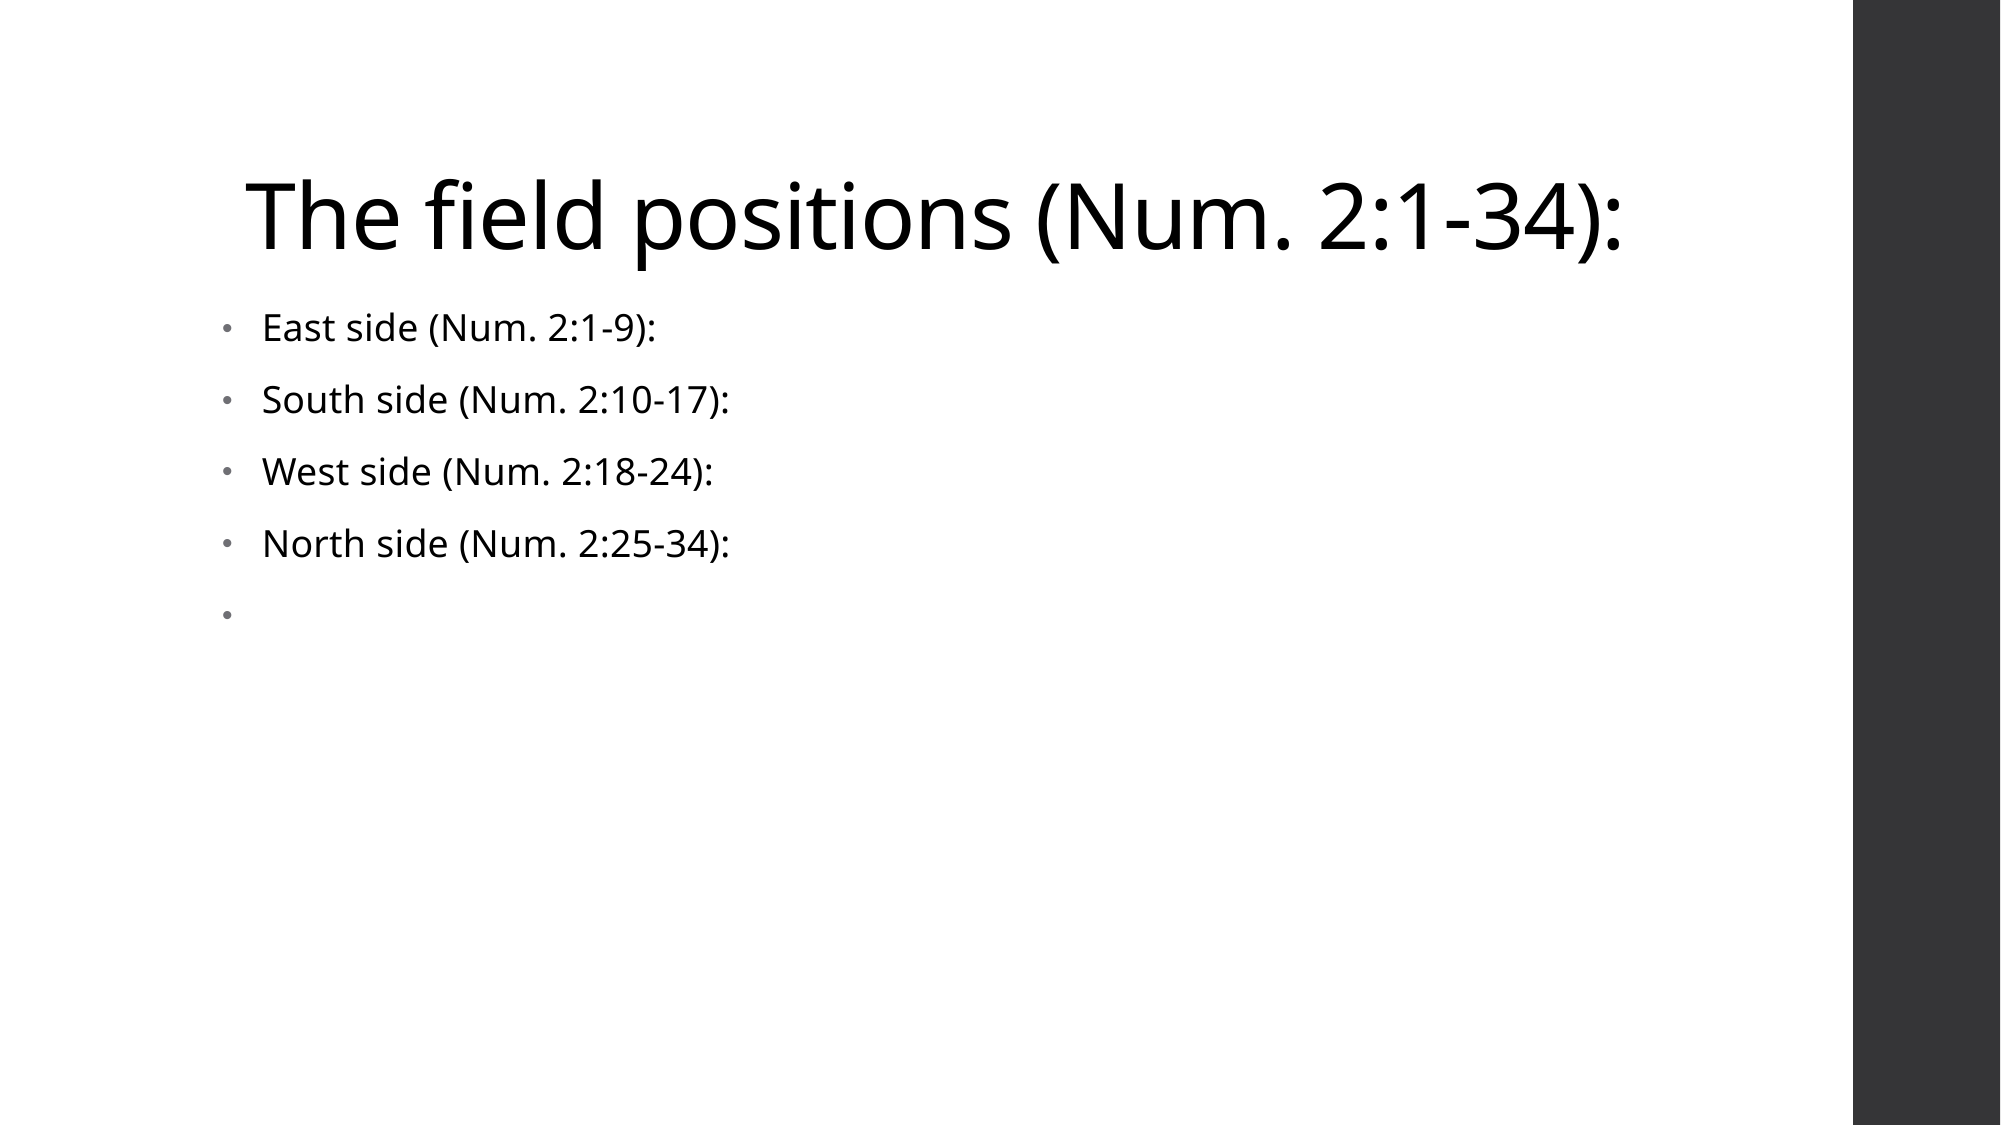

# The field positions (Num. 2:1-34):
 East side (Num. 2:1-9):
 South side (Num. 2:10-17):
 West side (Num. 2:18-24):
 North side (Num. 2:25-34):